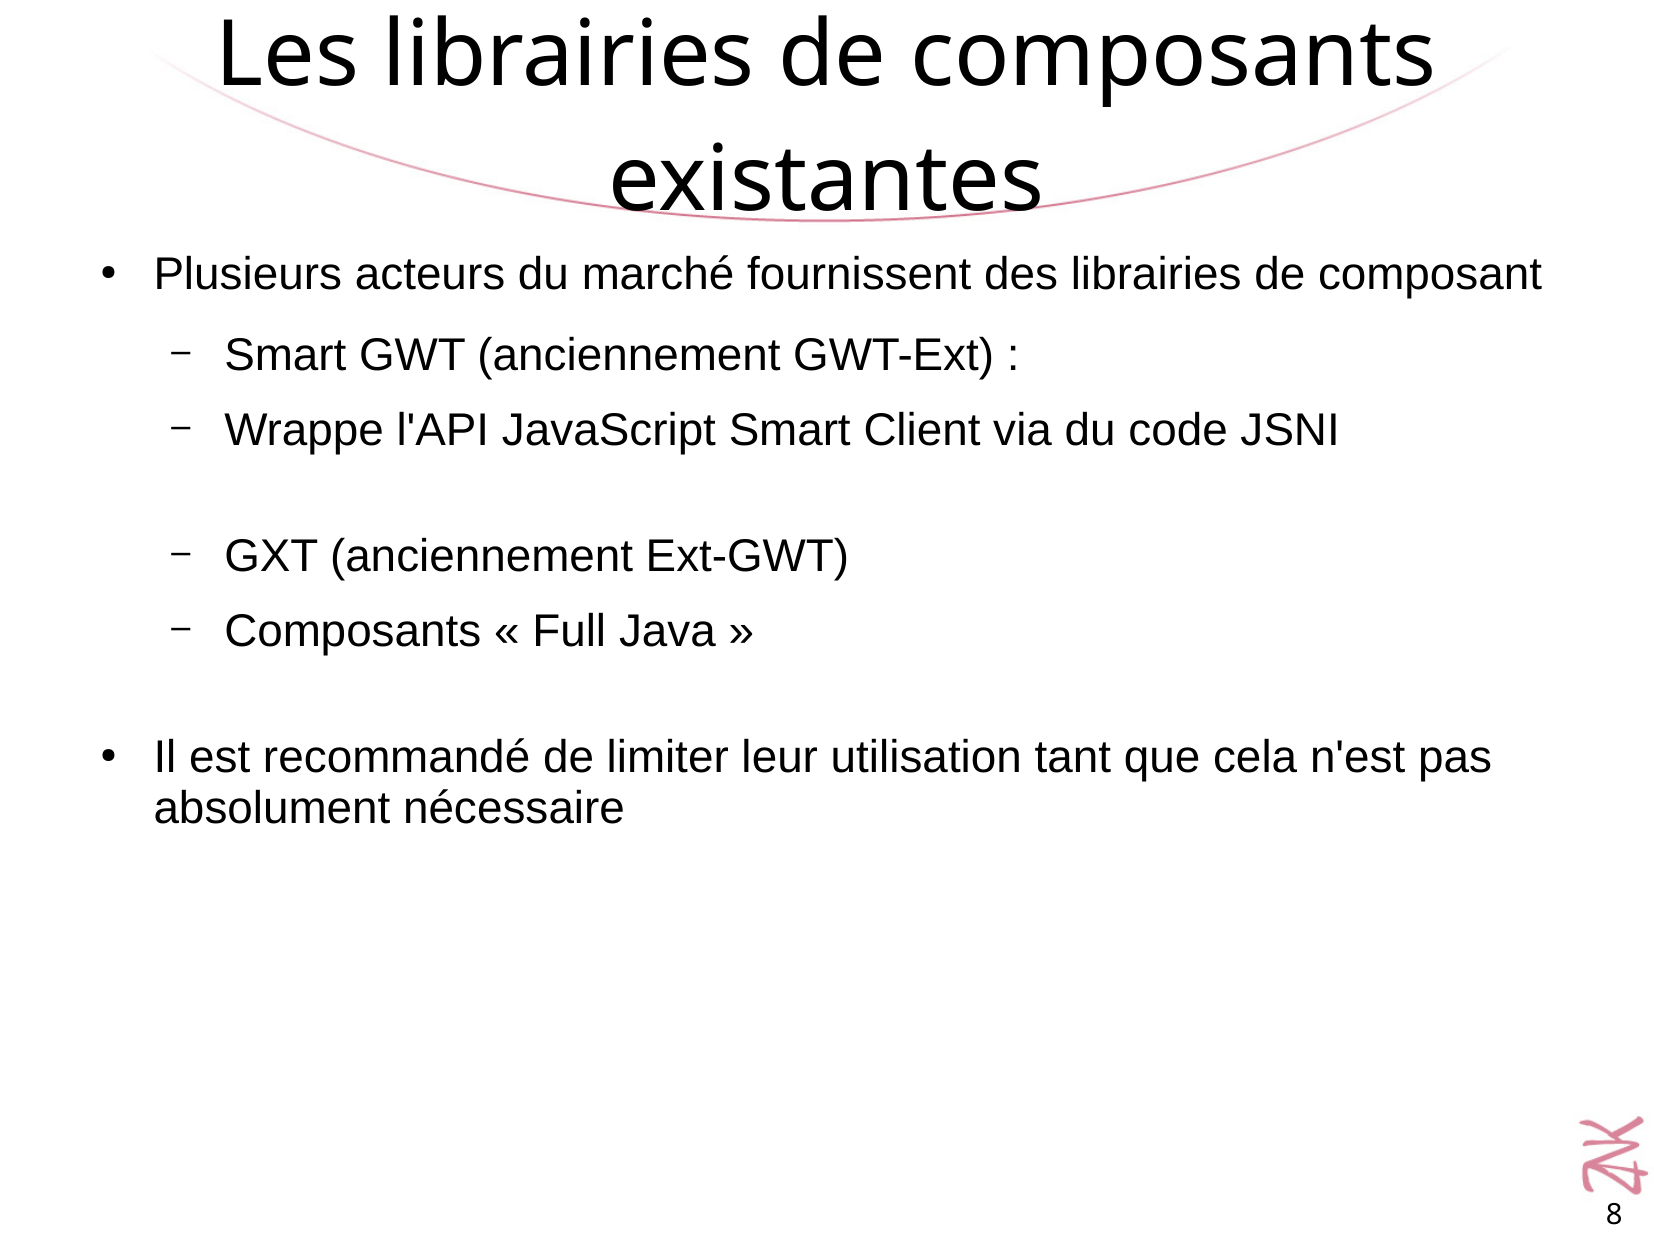

# Les librairies de composants existantes
Plusieurs acteurs du marché fournissent des librairies de composant
Smart GWT (anciennement GWT-Ext) :
Wrappe l'API JavaScript Smart Client via du code JSNI
GXT (anciennement Ext-GWT)
Composants « Full Java »
Il est recommandé de limiter leur utilisation tant que cela n'est pas absolument nécessaire
8